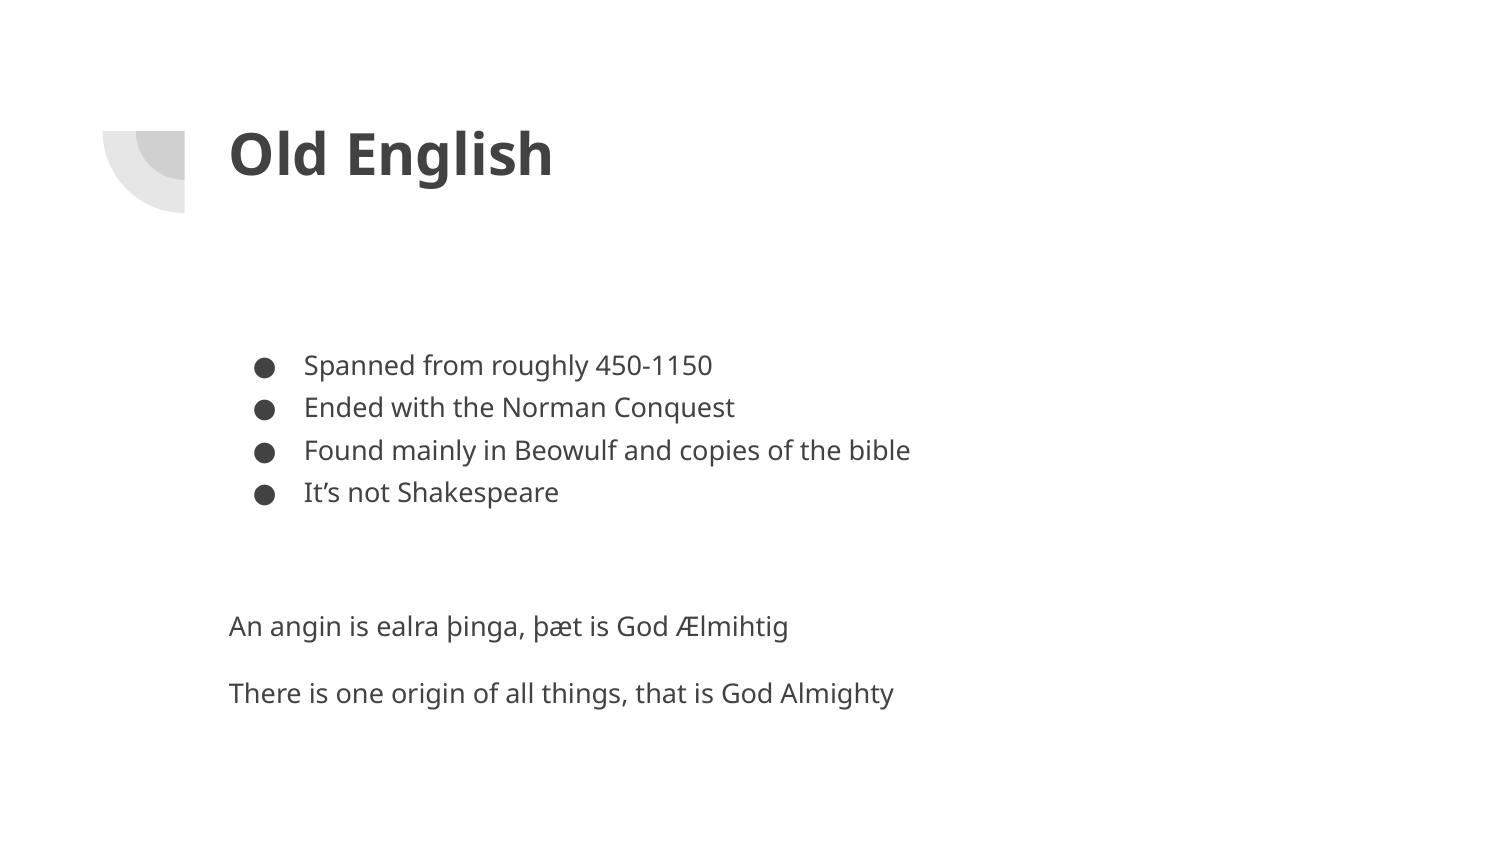

# Old English
Spanned from roughly 450-1150
Ended with the Norman Conquest
Found mainly in Beowulf and copies of the bible
It’s not Shakespeare
An angin is ealra þinga, þæt is God Ælmihtig
There is one origin of all things, that is God Almighty